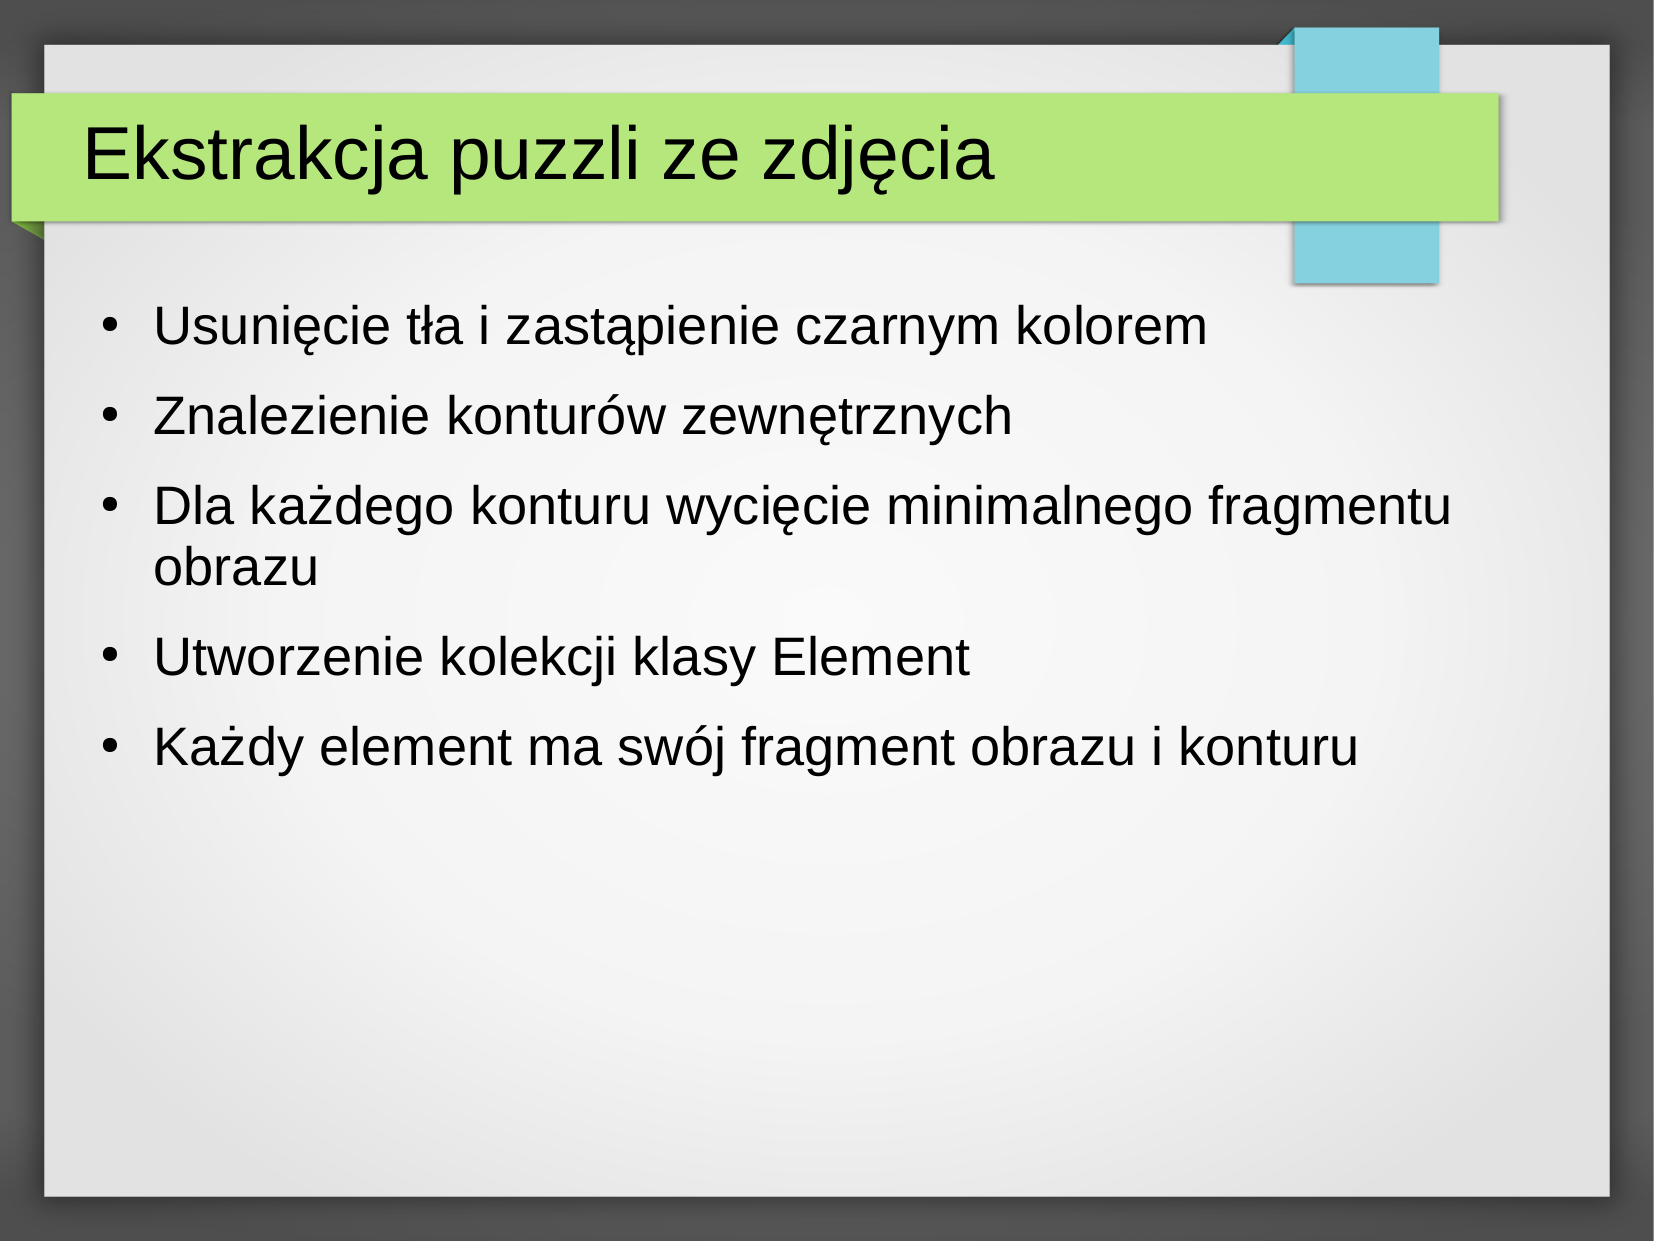

# Ekstrakcja puzzli ze zdjęcia
Usunięcie tła i zastąpienie czarnym kolorem
Znalezienie konturów zewnętrznych
Dla każdego konturu wycięcie minimalnego fragmentu obrazu
Utworzenie kolekcji klasy Element
Każdy element ma swój fragment obrazu i konturu